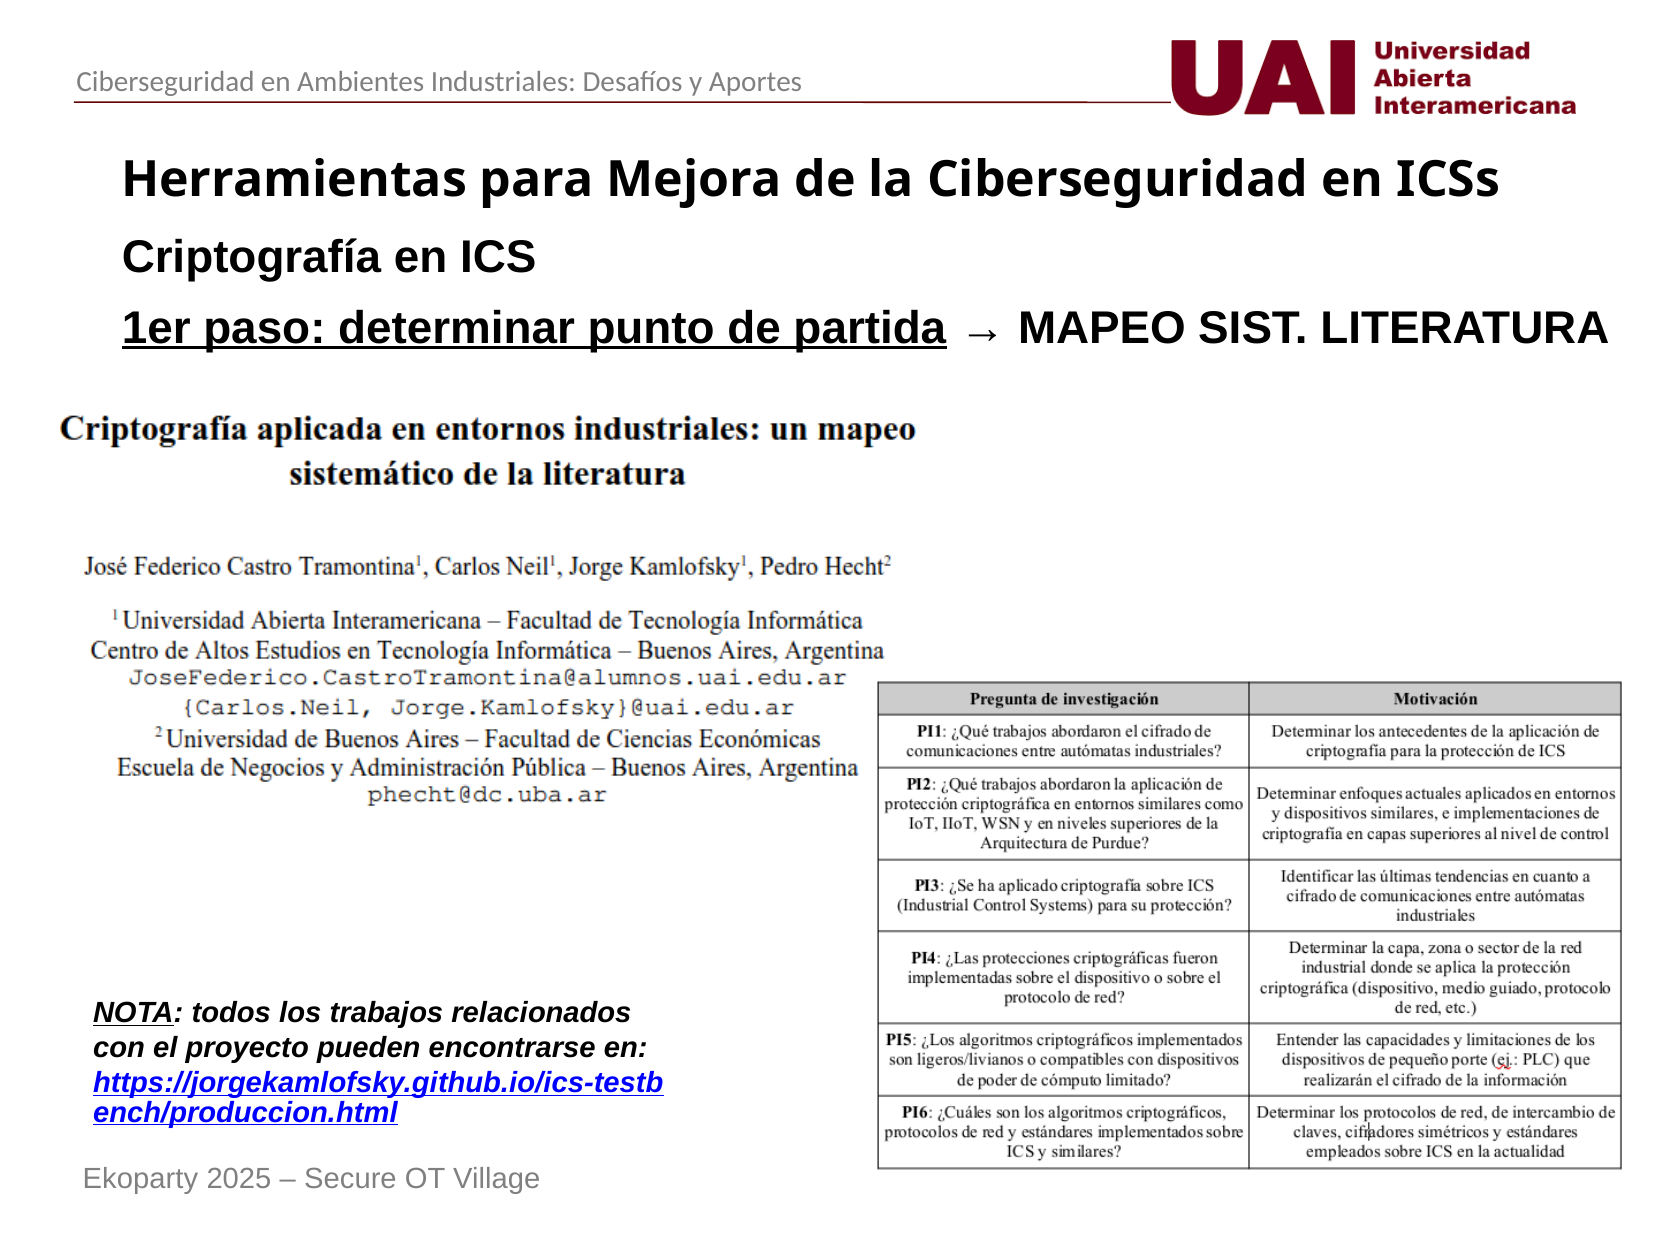

Herramientas para Mejora de la Ciberseguridad en ICSs
Criptografía en ICS
1er paso: determinar punto de partida → MAPEO SIST. LITERATURA
NOTA: todos los trabajos relacionados con el proyecto pueden encontrarse en: https://jorgekamlofsky.github.io/ics-testbench/produccion.html